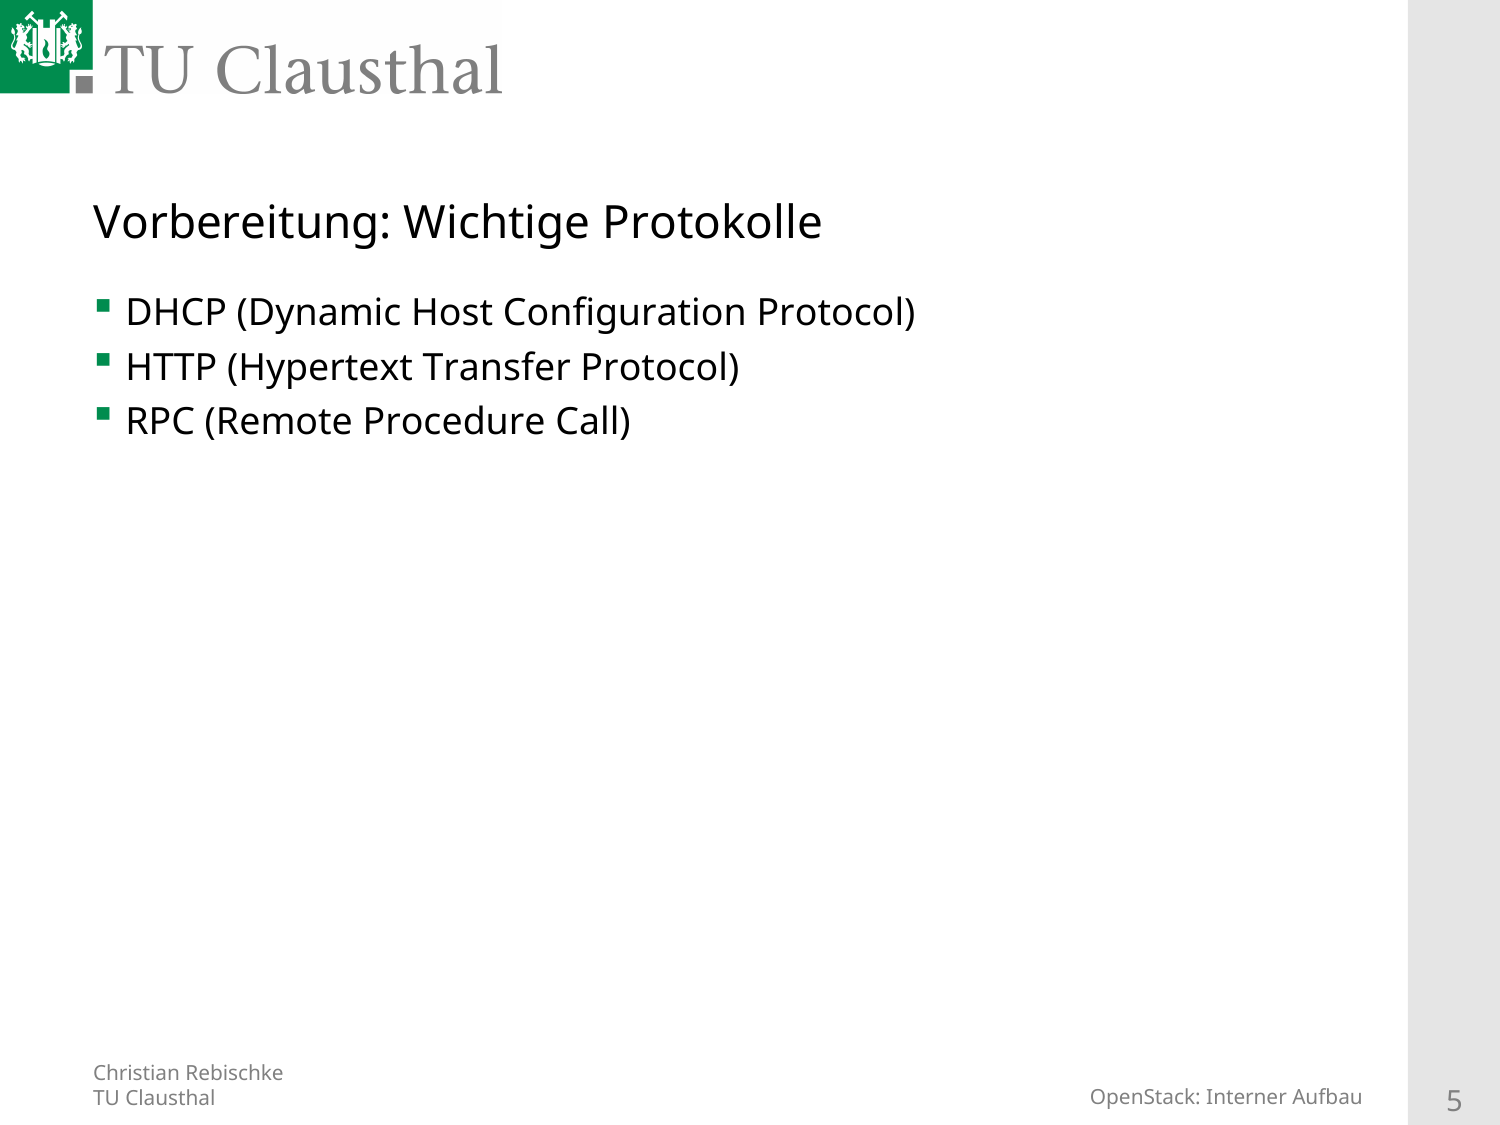

# Vorbereitung: Wichtige Protokolle
DHCP (Dynamic Host Configuration Protocol)
HTTP (Hypertext Transfer Protocol)
RPC (Remote Procedure Call)